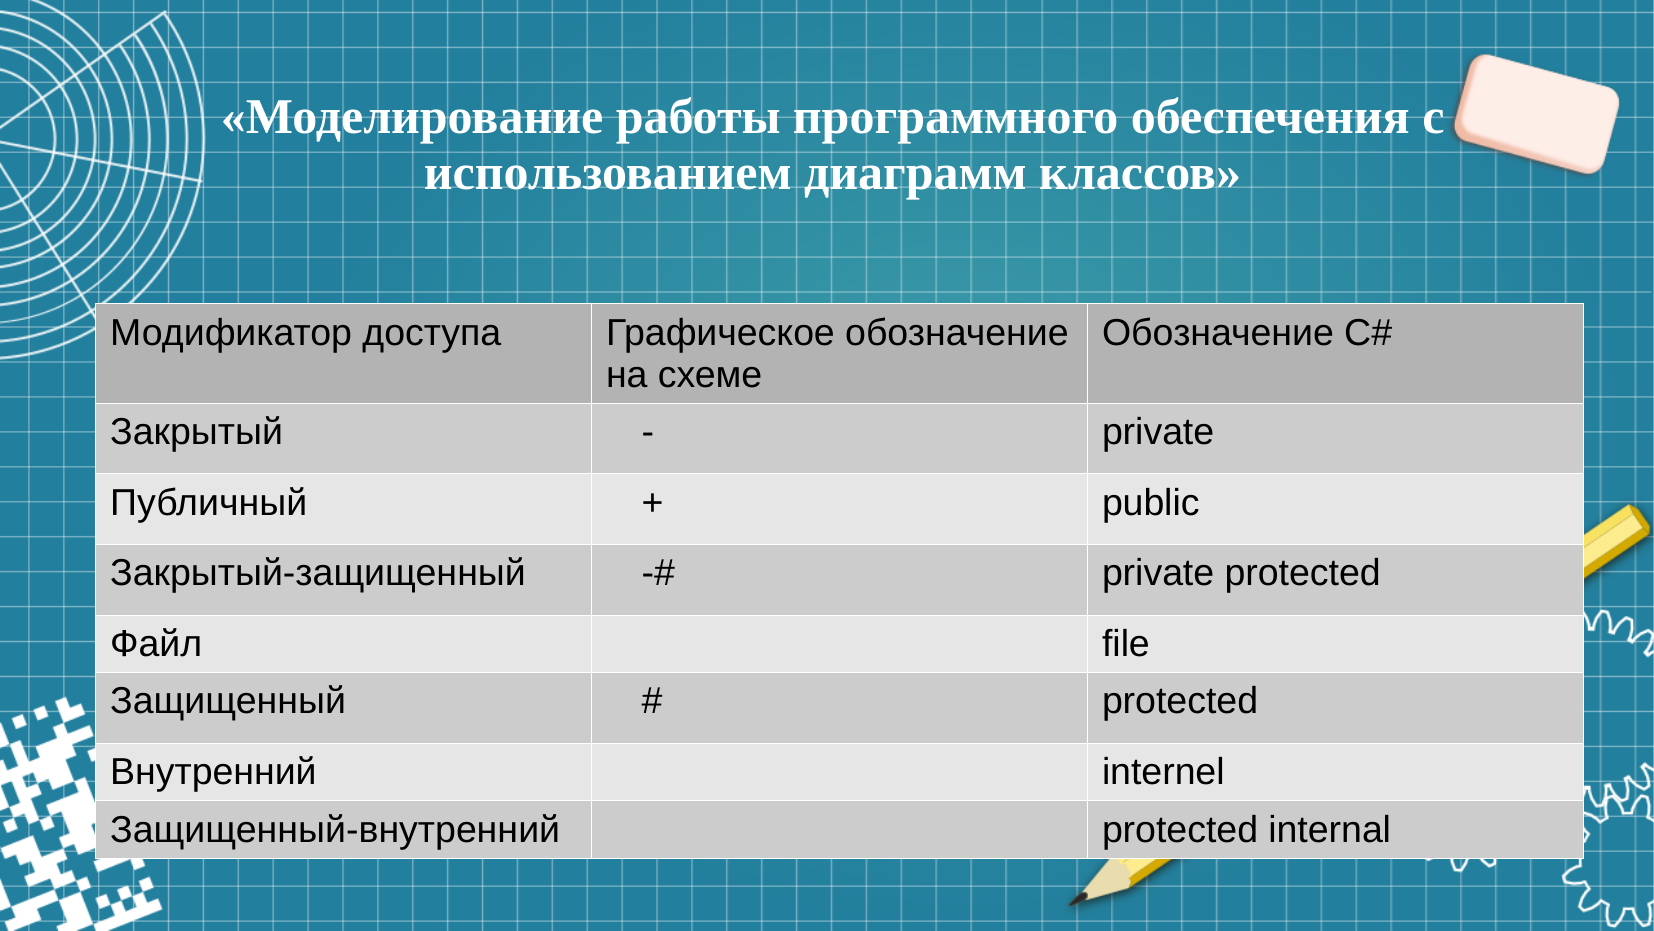

# «Моделирование работы программного обеспечения с использованием диаграмм классов»
| Модификатор доступа | Графическое обозначение на схеме | Обозначение С# |
| --- | --- | --- |
| Закрытый | - | private |
| Публичный | + | public |
| Закрытый-защищенный | -# | private protected |
| Файл | | file |
| Защищенный | # | protected |
| Внутренний | | internel |
| Защищенный-внутренний | | protected internal |